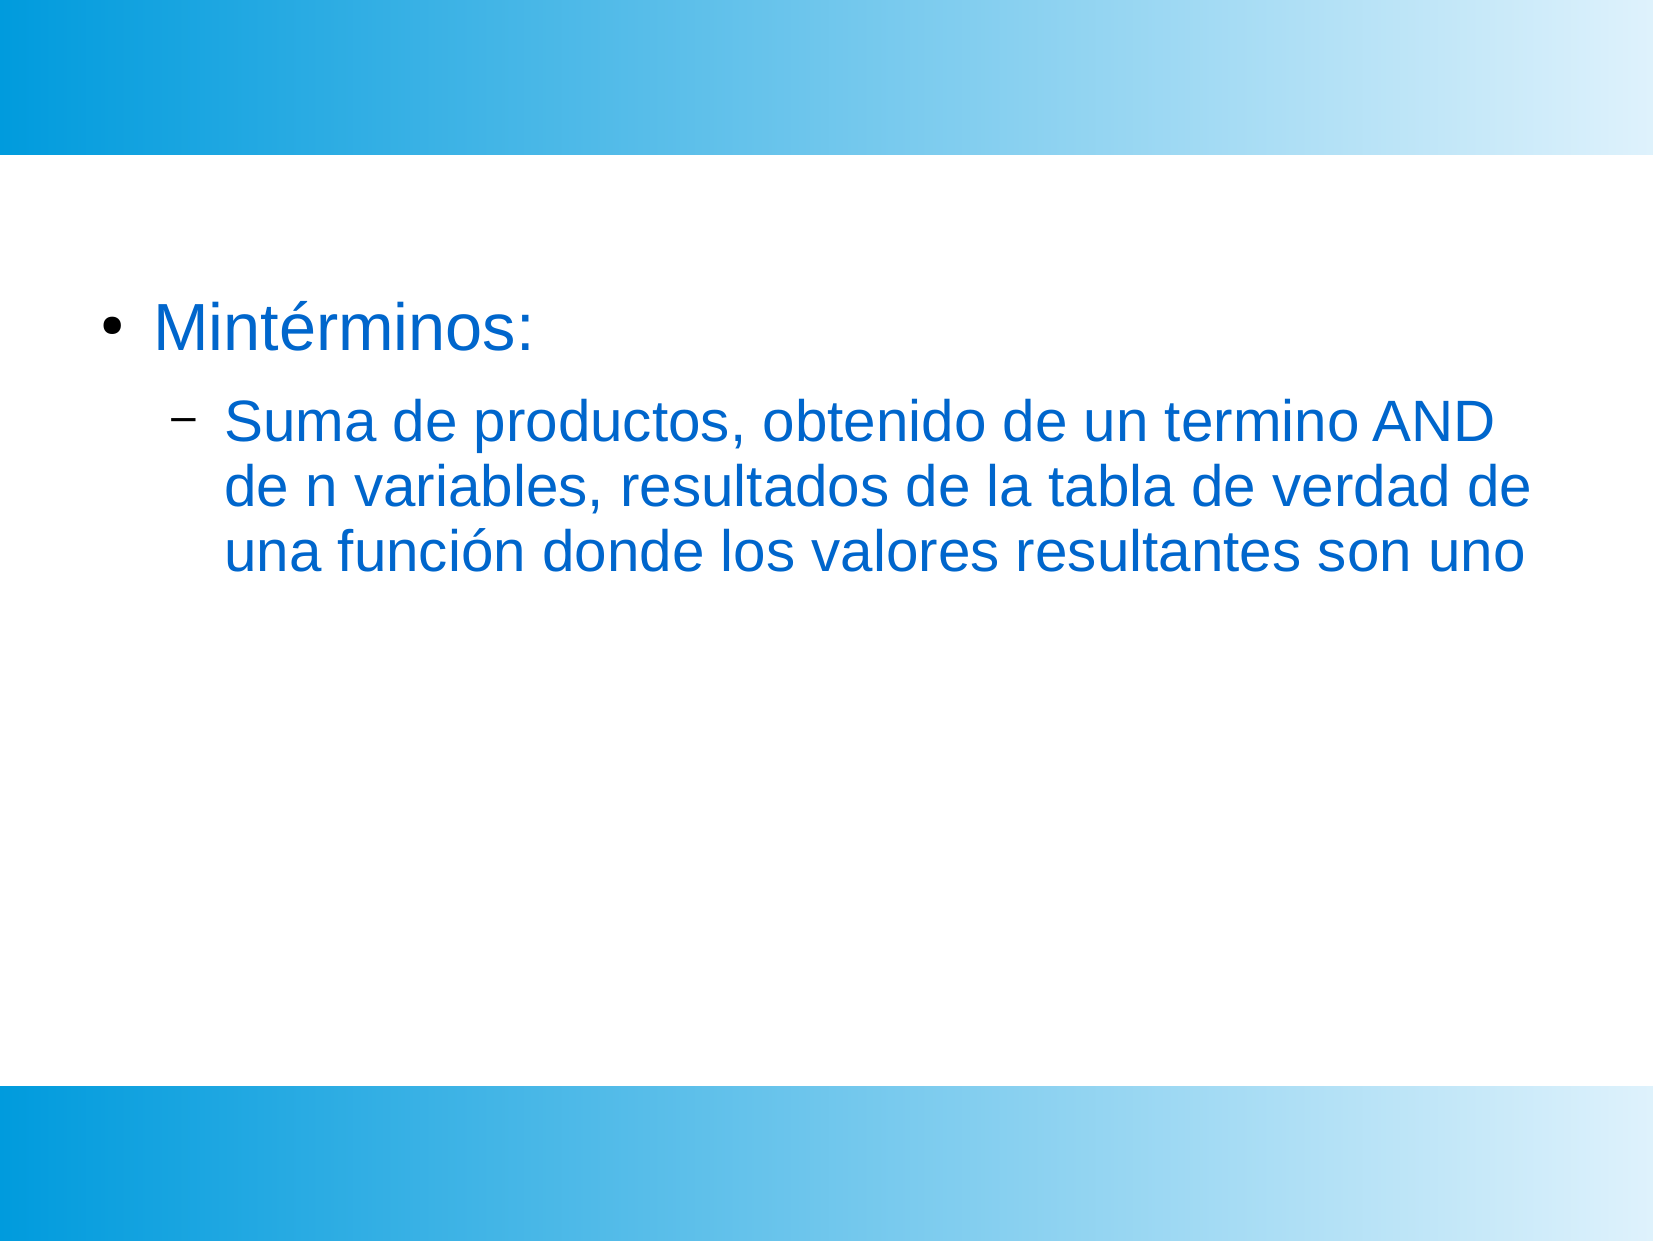

#
Mintérminos:
Suma de productos, obtenido de un termino AND de n variables, resultados de la tabla de verdad de una función donde los valores resultantes son uno